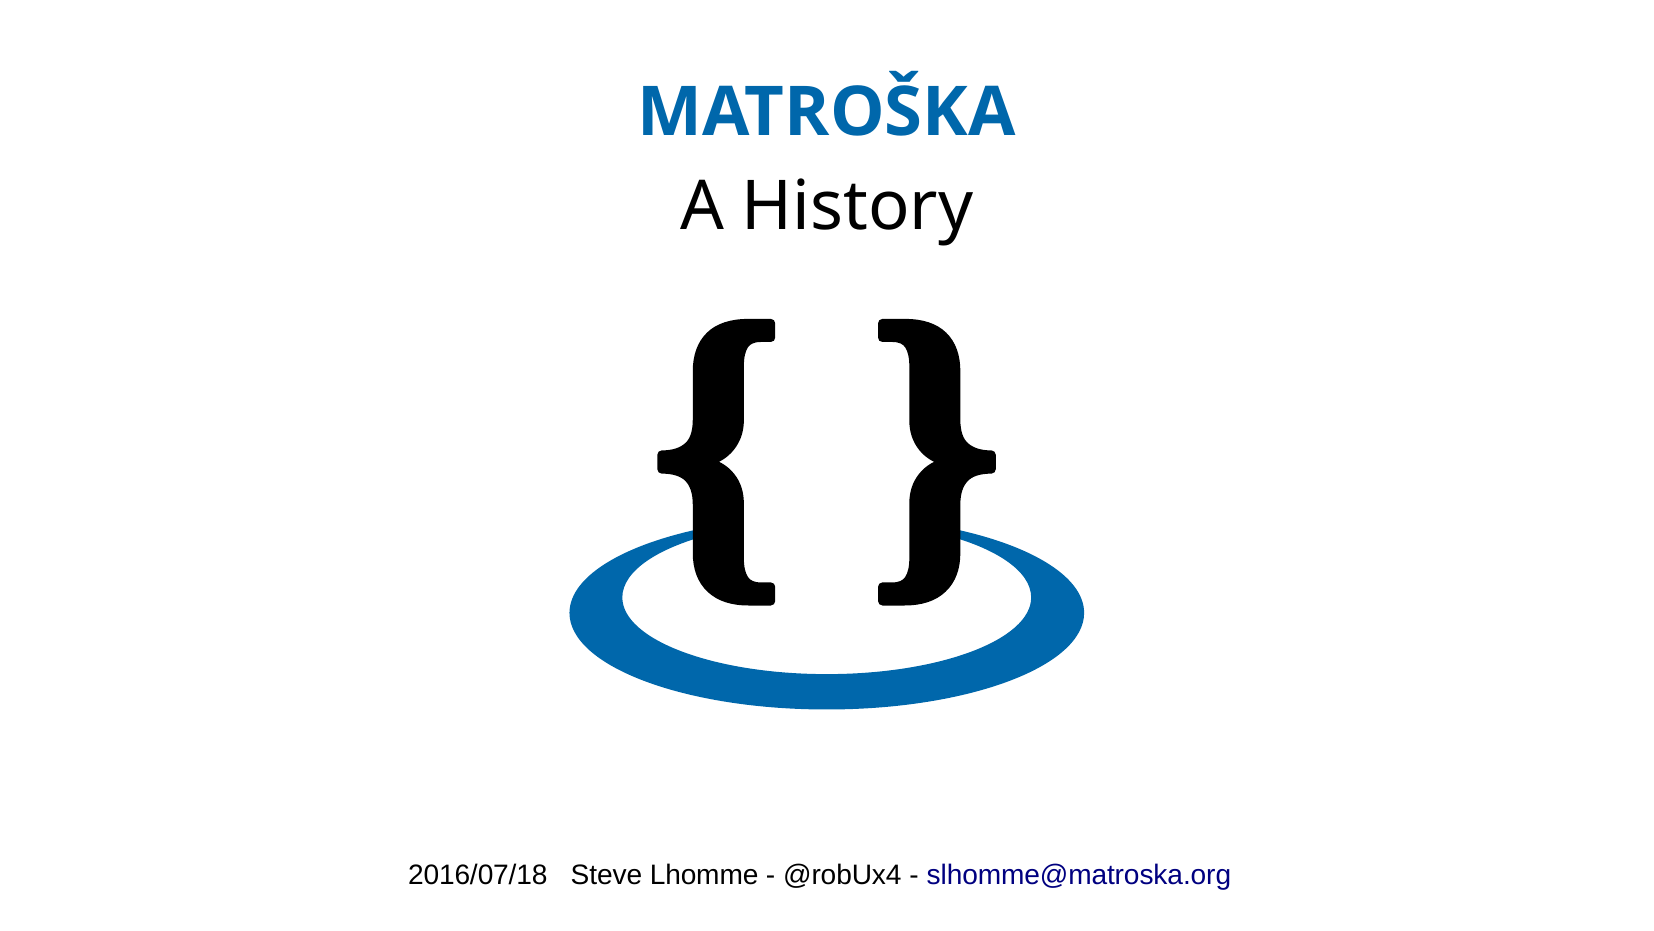

# MATROŠKA A History
2016/07/18 Steve Lhomme - @robUx4 - slhomme@matroska.org